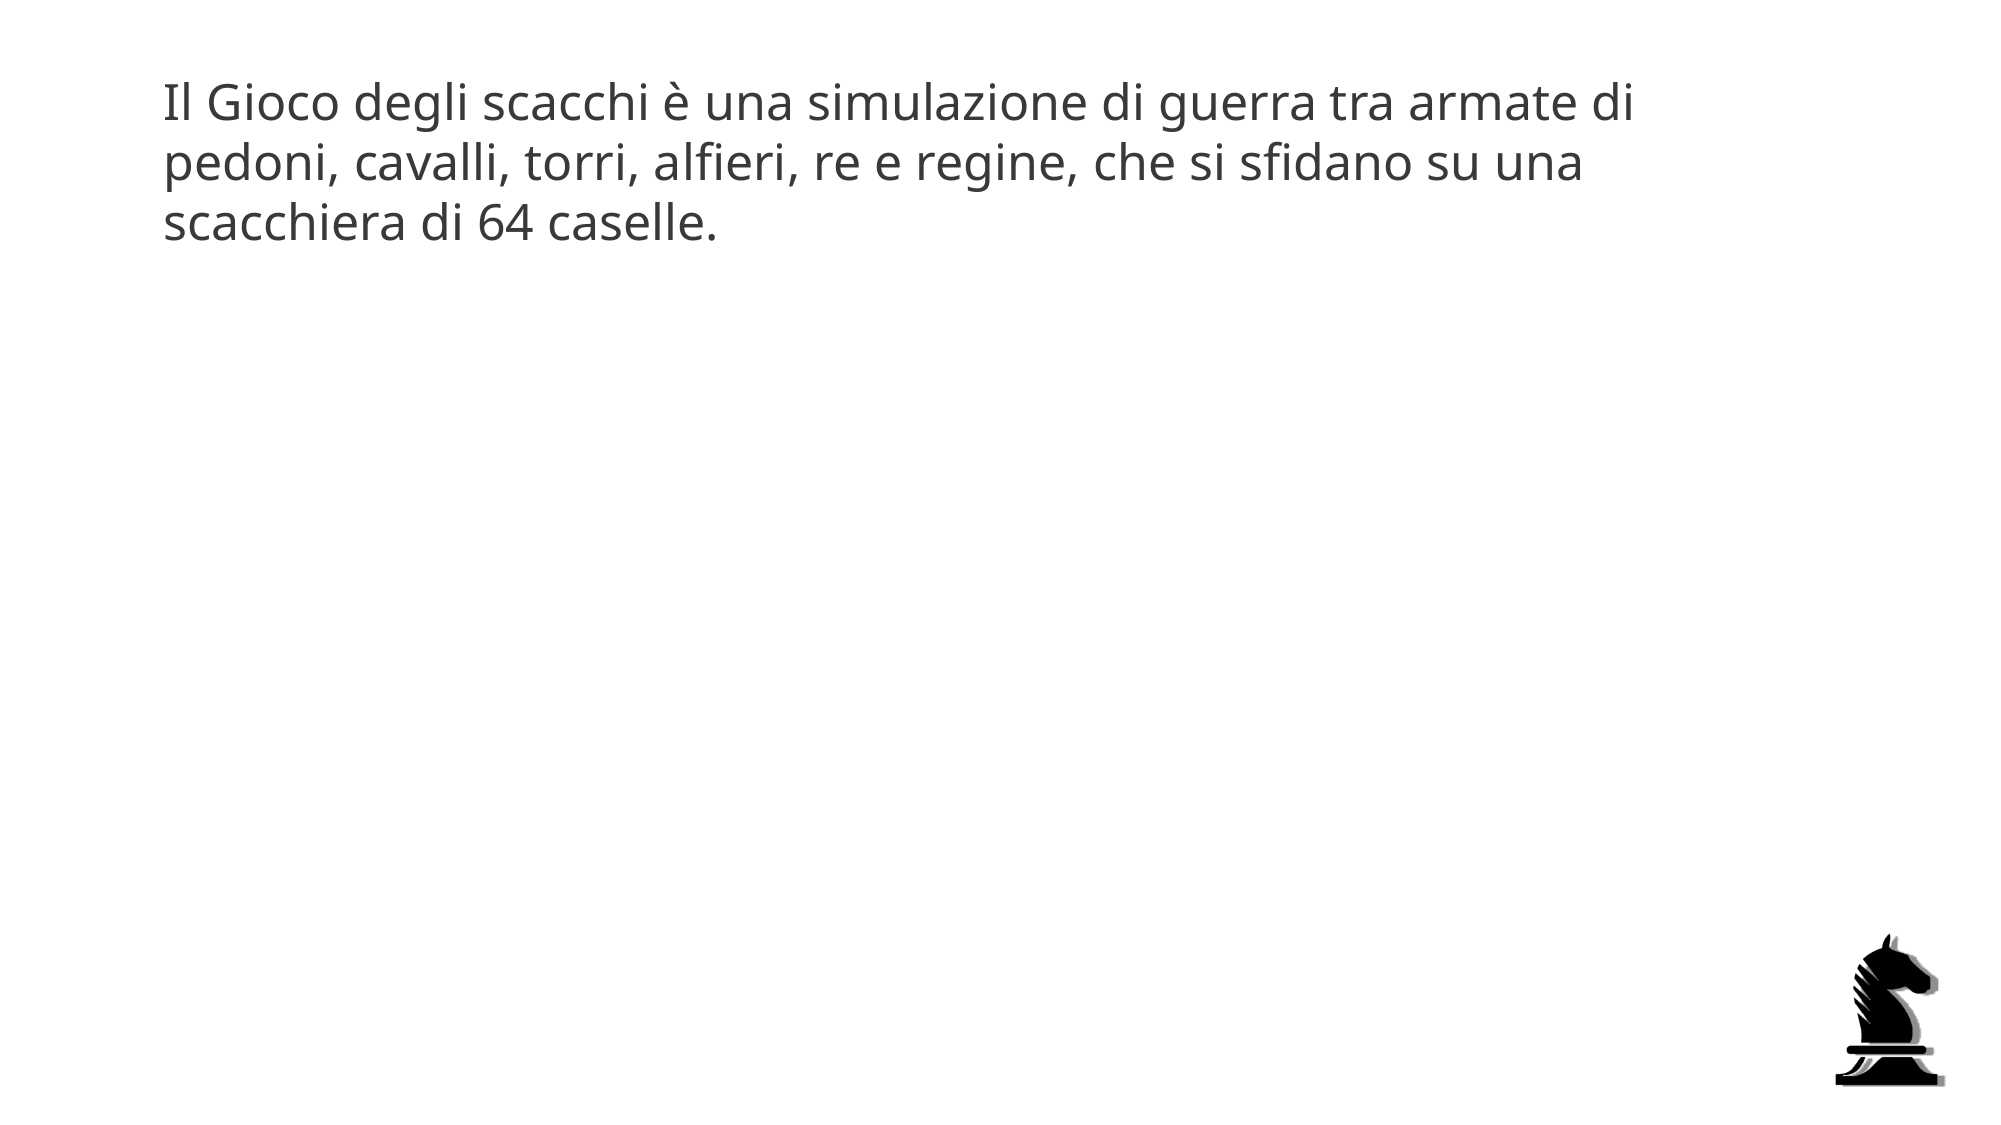

Il Gioco degli scacchi è una simulazione di guerra tra armate di pedoni, cavalli, torri, alfieri, re e regine, che si sfidano su una scacchiera di 64 caselle.